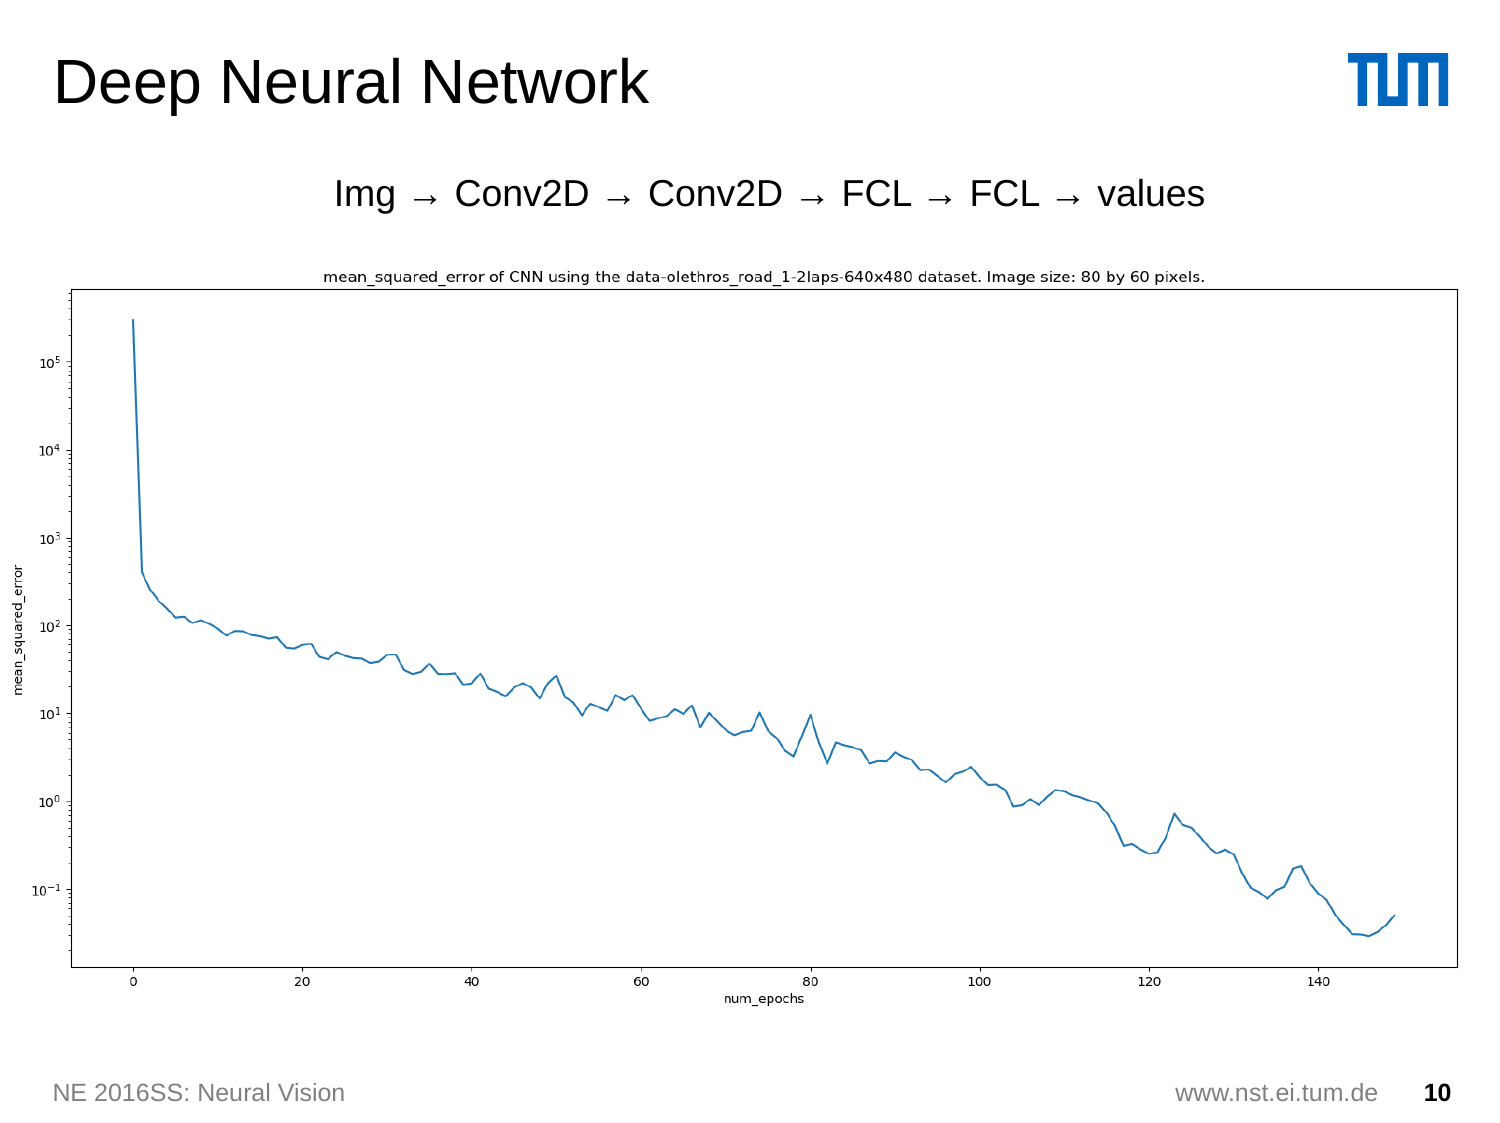

# Deep Neural Network
Img → Conv2D → Conv2D → FCL → FCL → values
- Generate own training data
- Generate more training data
-
NE 2016SS: Neural Vision
10